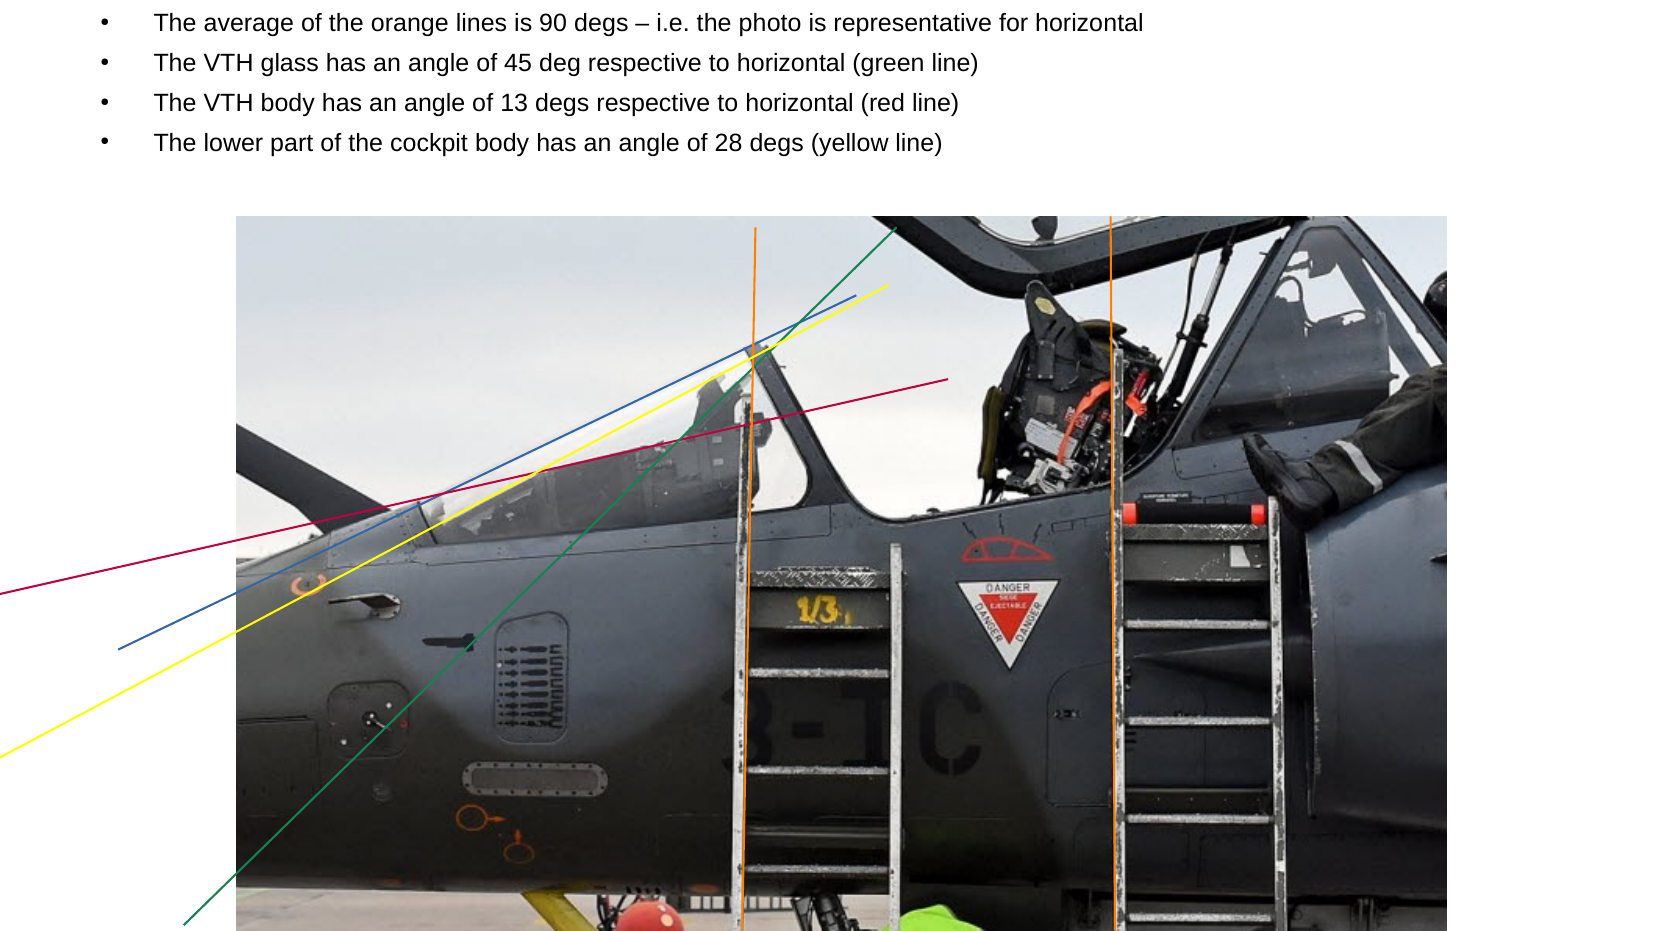

# The average of the orange lines is 90 degs – i.e. the photo is representative for horizontal
The VTH glass has an angle of 45 deg respective to horizontal (green line)
The VTH body has an angle of 13 degs respective to horizontal (red line)
The lower part of the cockpit body has an angle of 28 degs (yellow line)